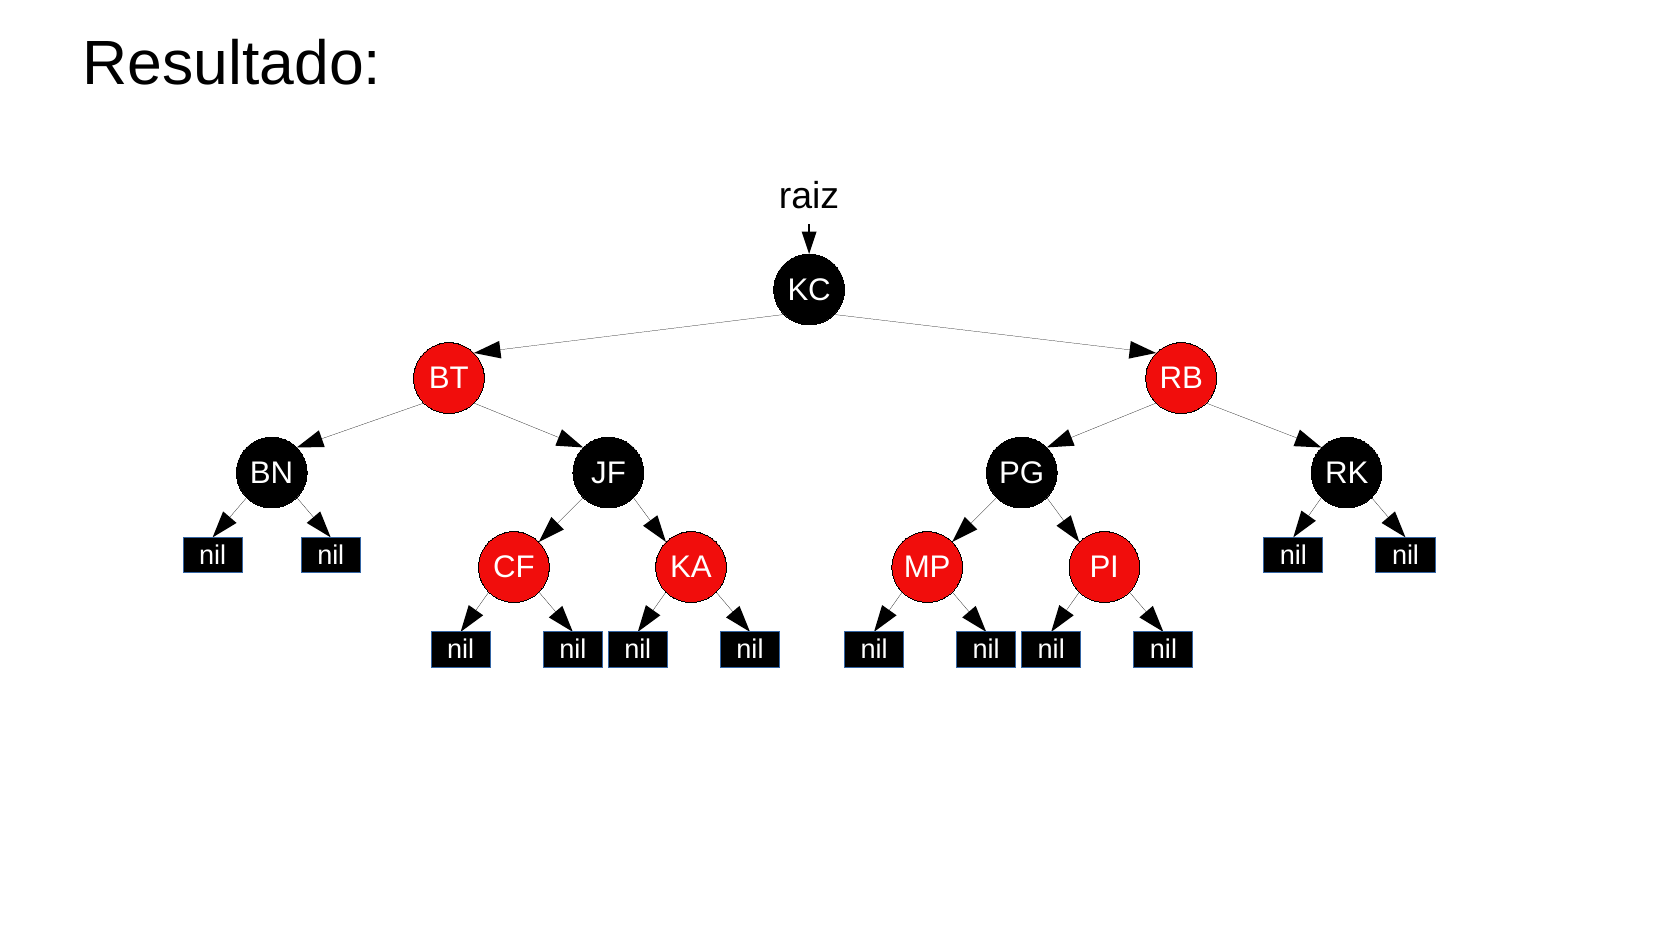

# Resultado:
raiz
KC
BT
RB
BN
JF
PG
RK
CF
KA
MP
PI
nil
nil
nil
nil
nil
nil
nil
nil
nil
nil
nil
nil